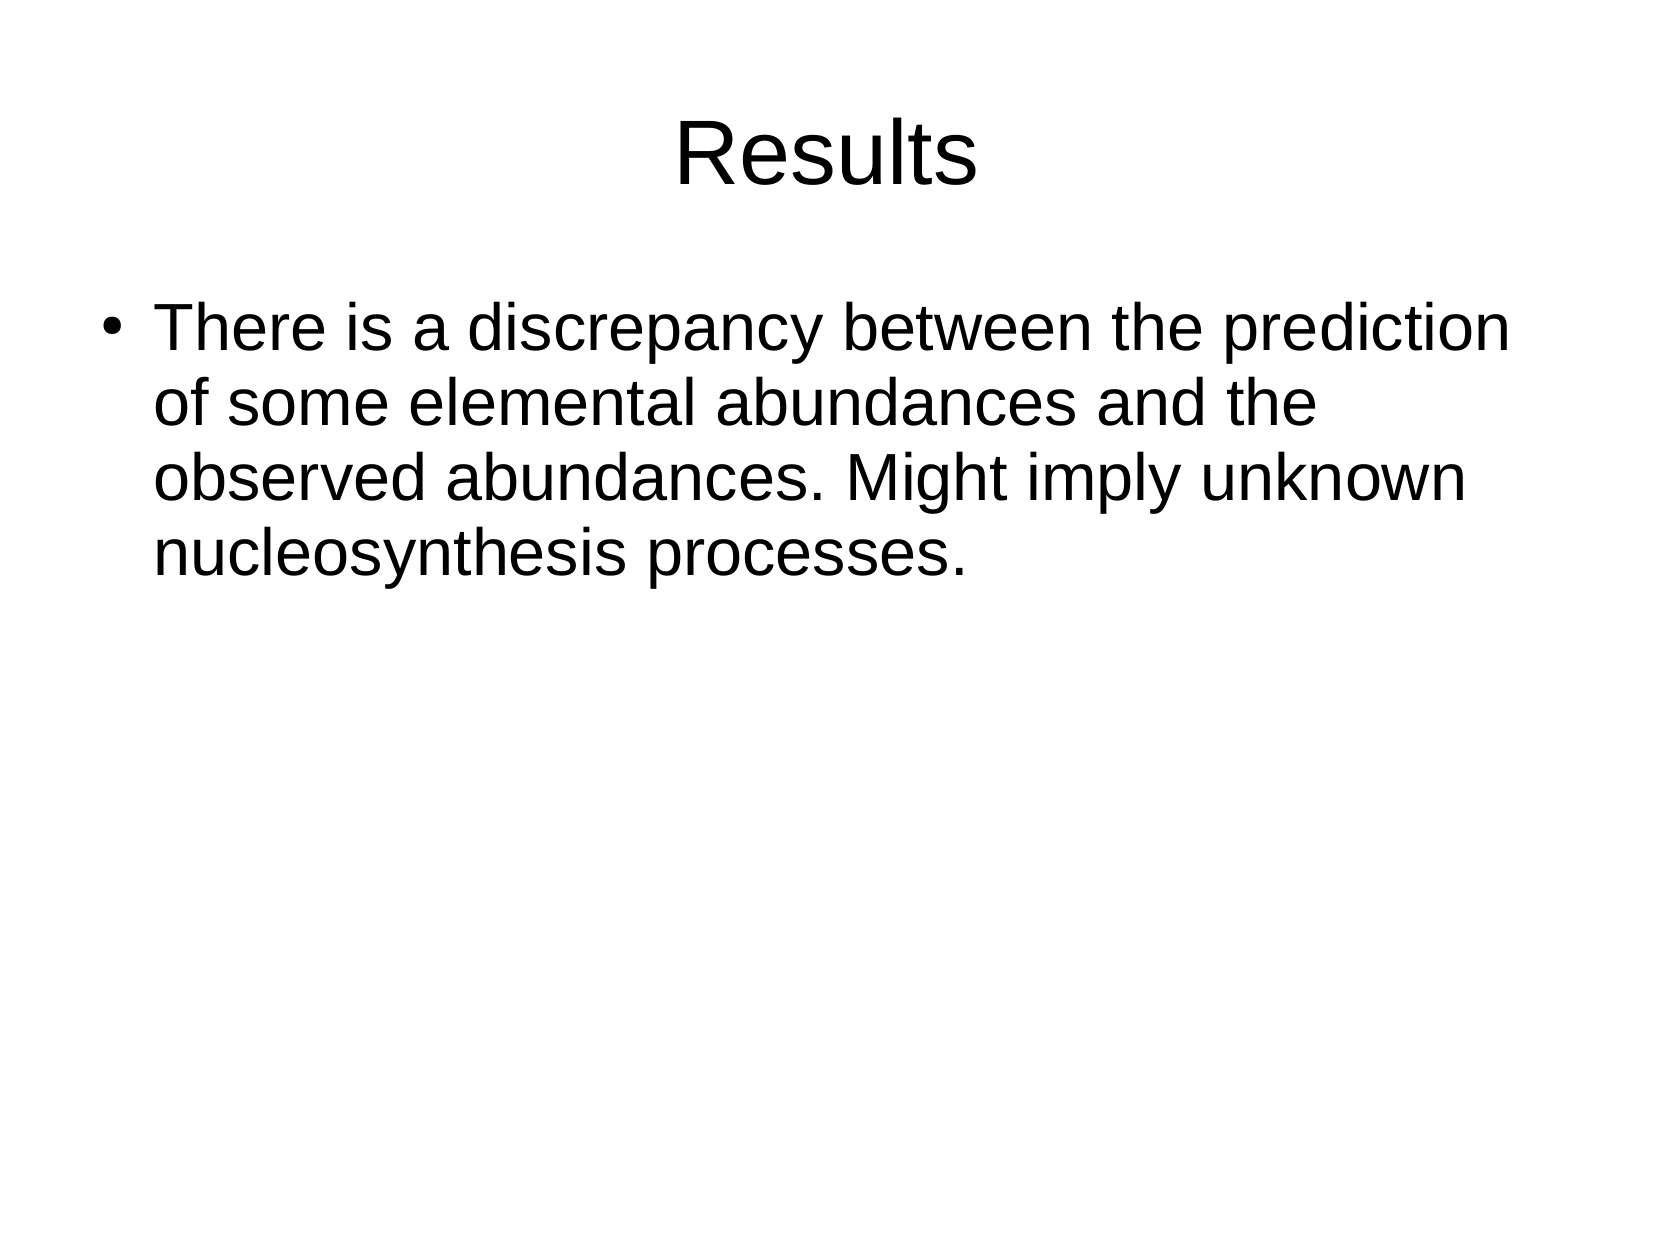

# Results
There is a discrepancy between the prediction of some elemental abundances and the observed abundances. Might imply unknown nucleosynthesis processes.